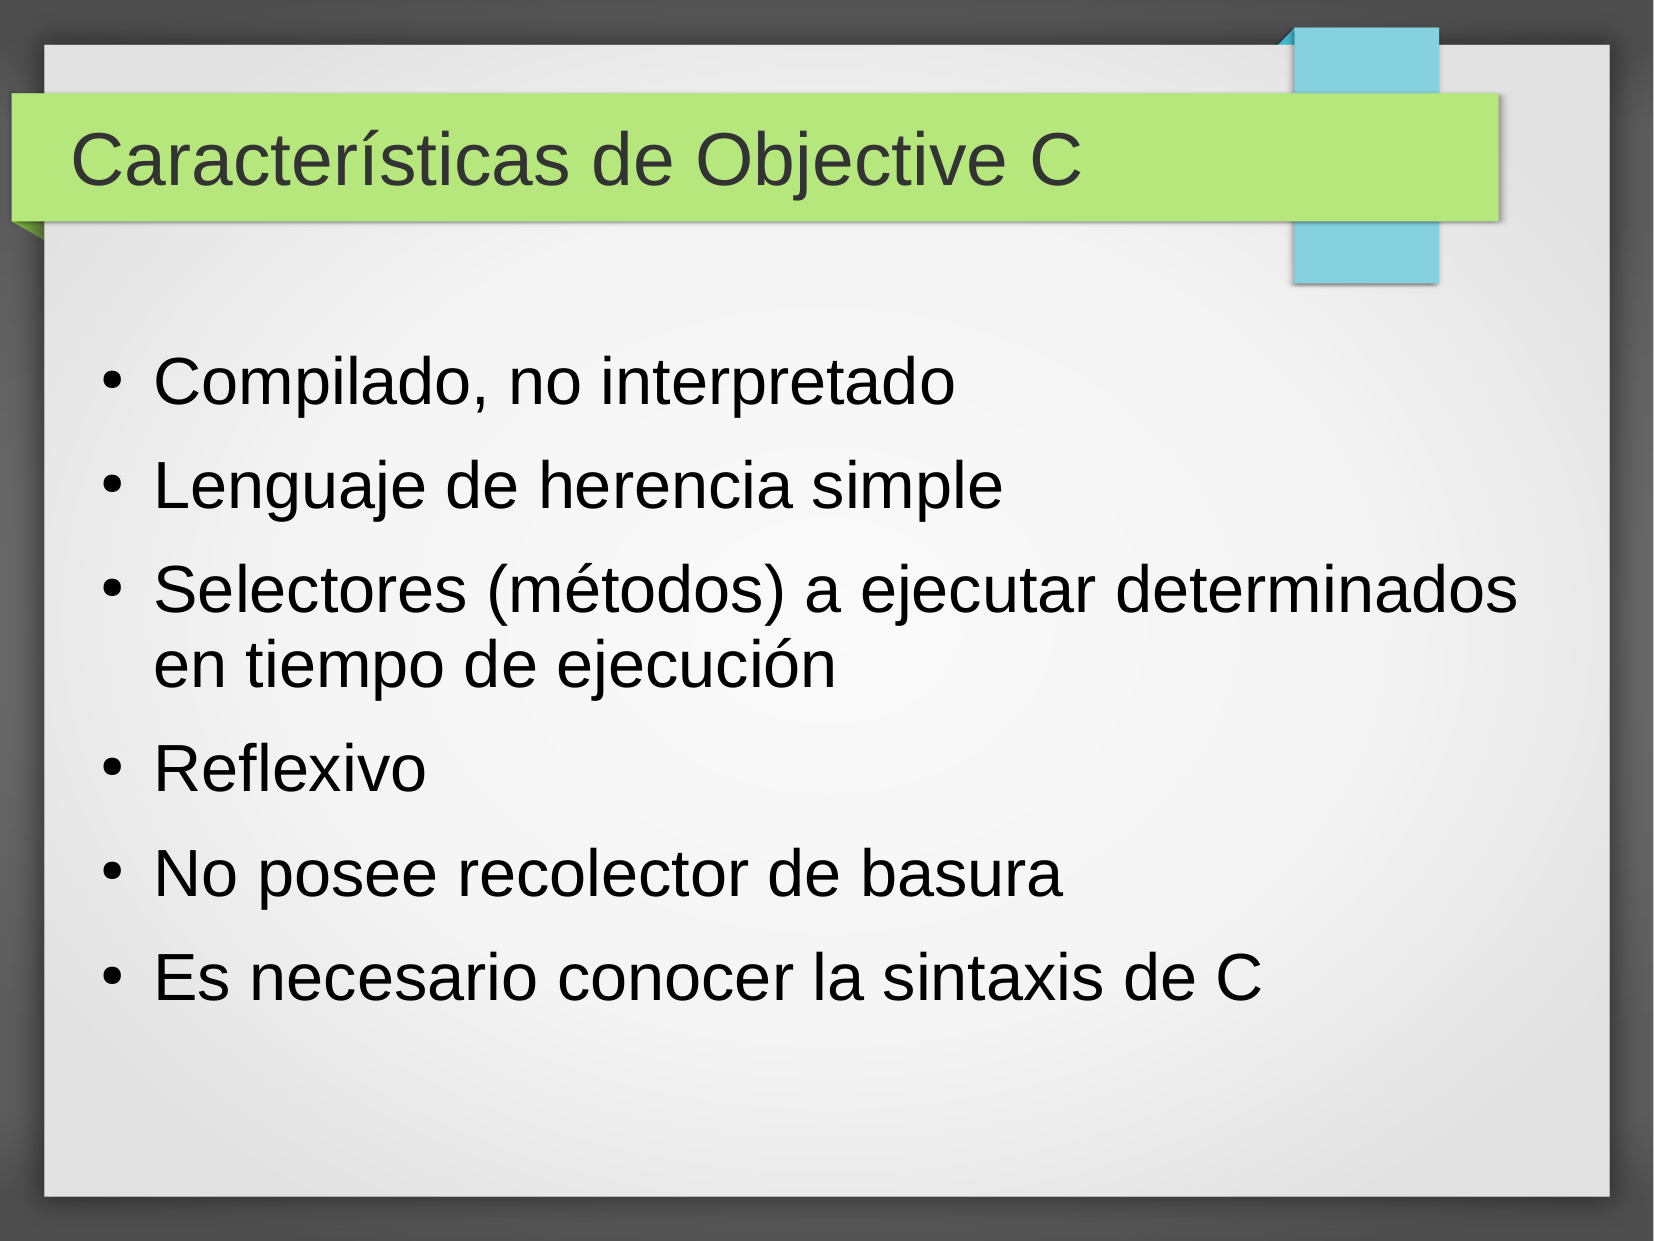

# Características de Objective C
Compilado, no interpretado
Lenguaje de herencia simple
Selectores (métodos) a ejecutar determinados en tiempo de ejecución
Reflexivo
No posee recolector de basura
Es necesario conocer la sintaxis de C